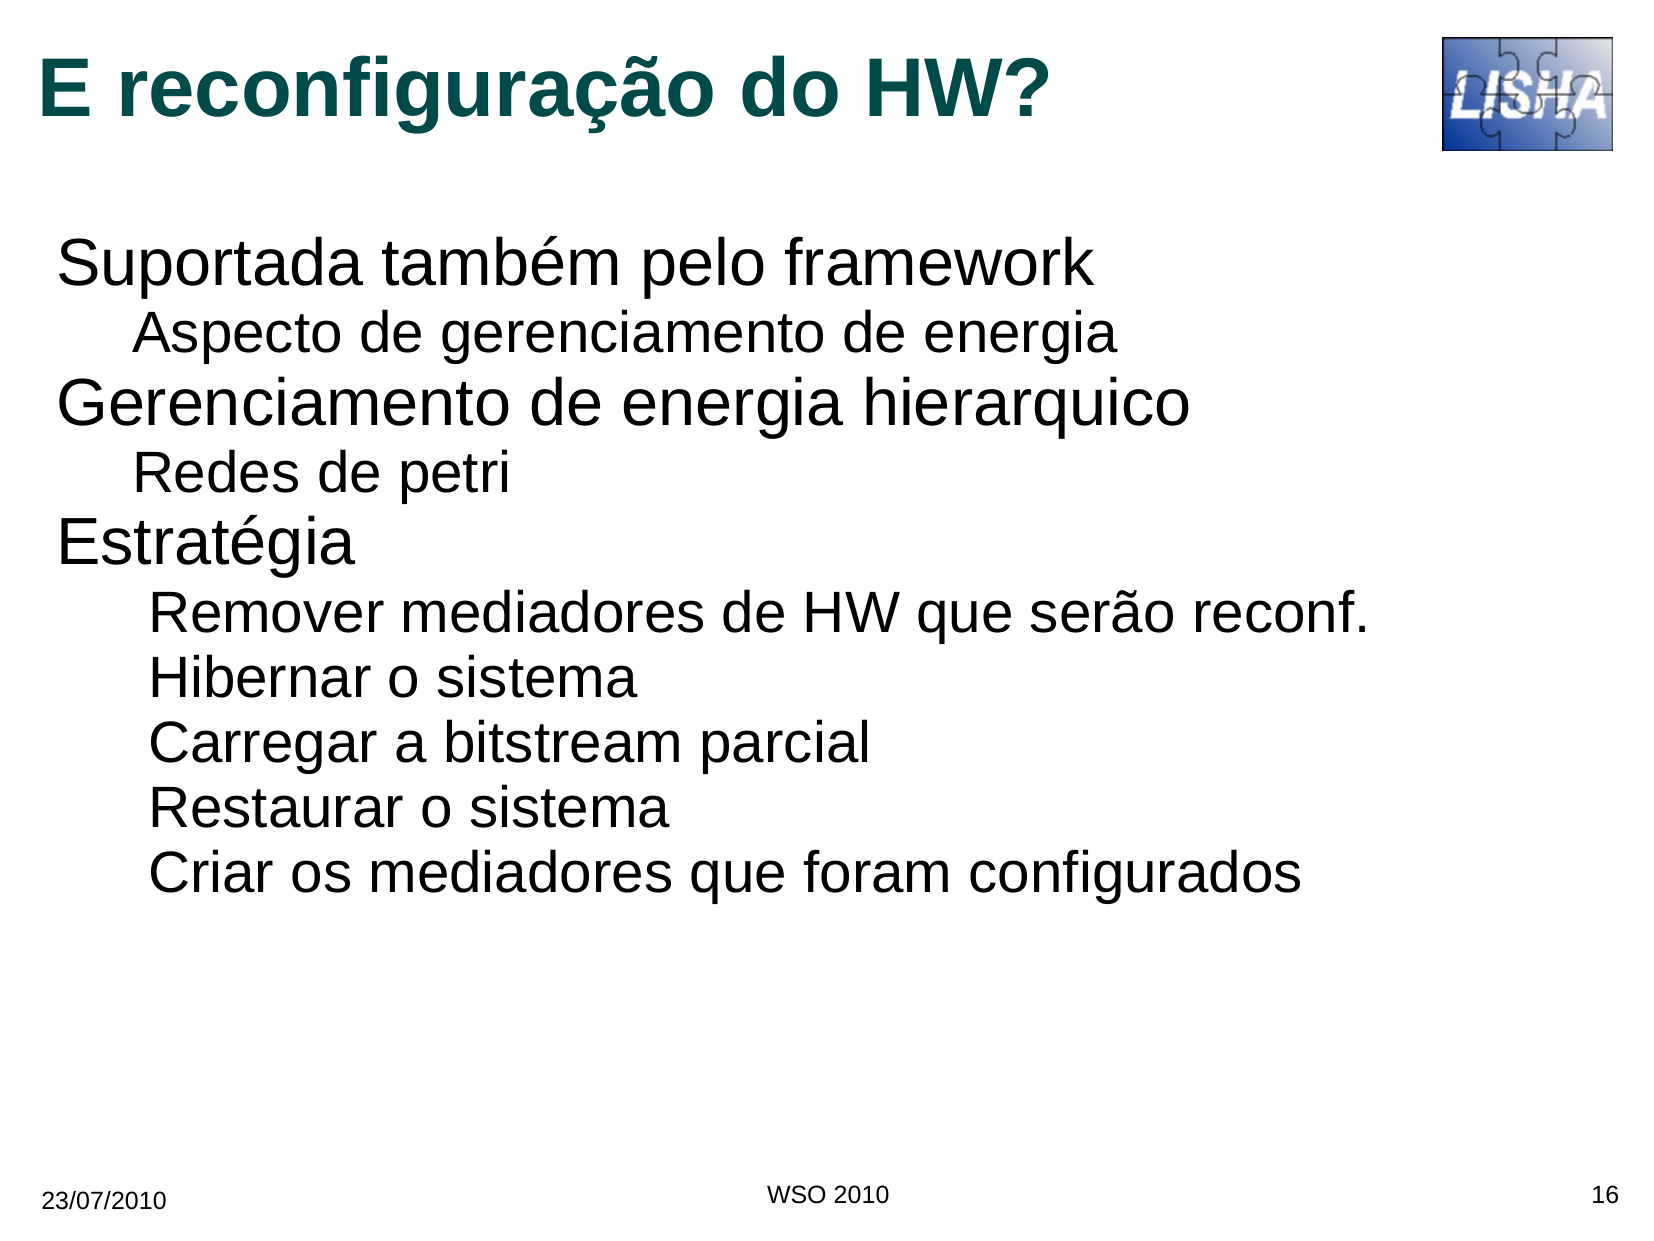

# E reconfiguração do HW?
 Suportada também pelo framework
Aspecto de gerenciamento de energia
 Gerenciamento de energia hierarquico
Redes de petri
 Estratégia
 Remover mediadores de HW que serão reconf.
 Hibernar o sistema
 Carregar a bitstream parcial
 Restaurar o sistema
 Criar os mediadores que foram configurados